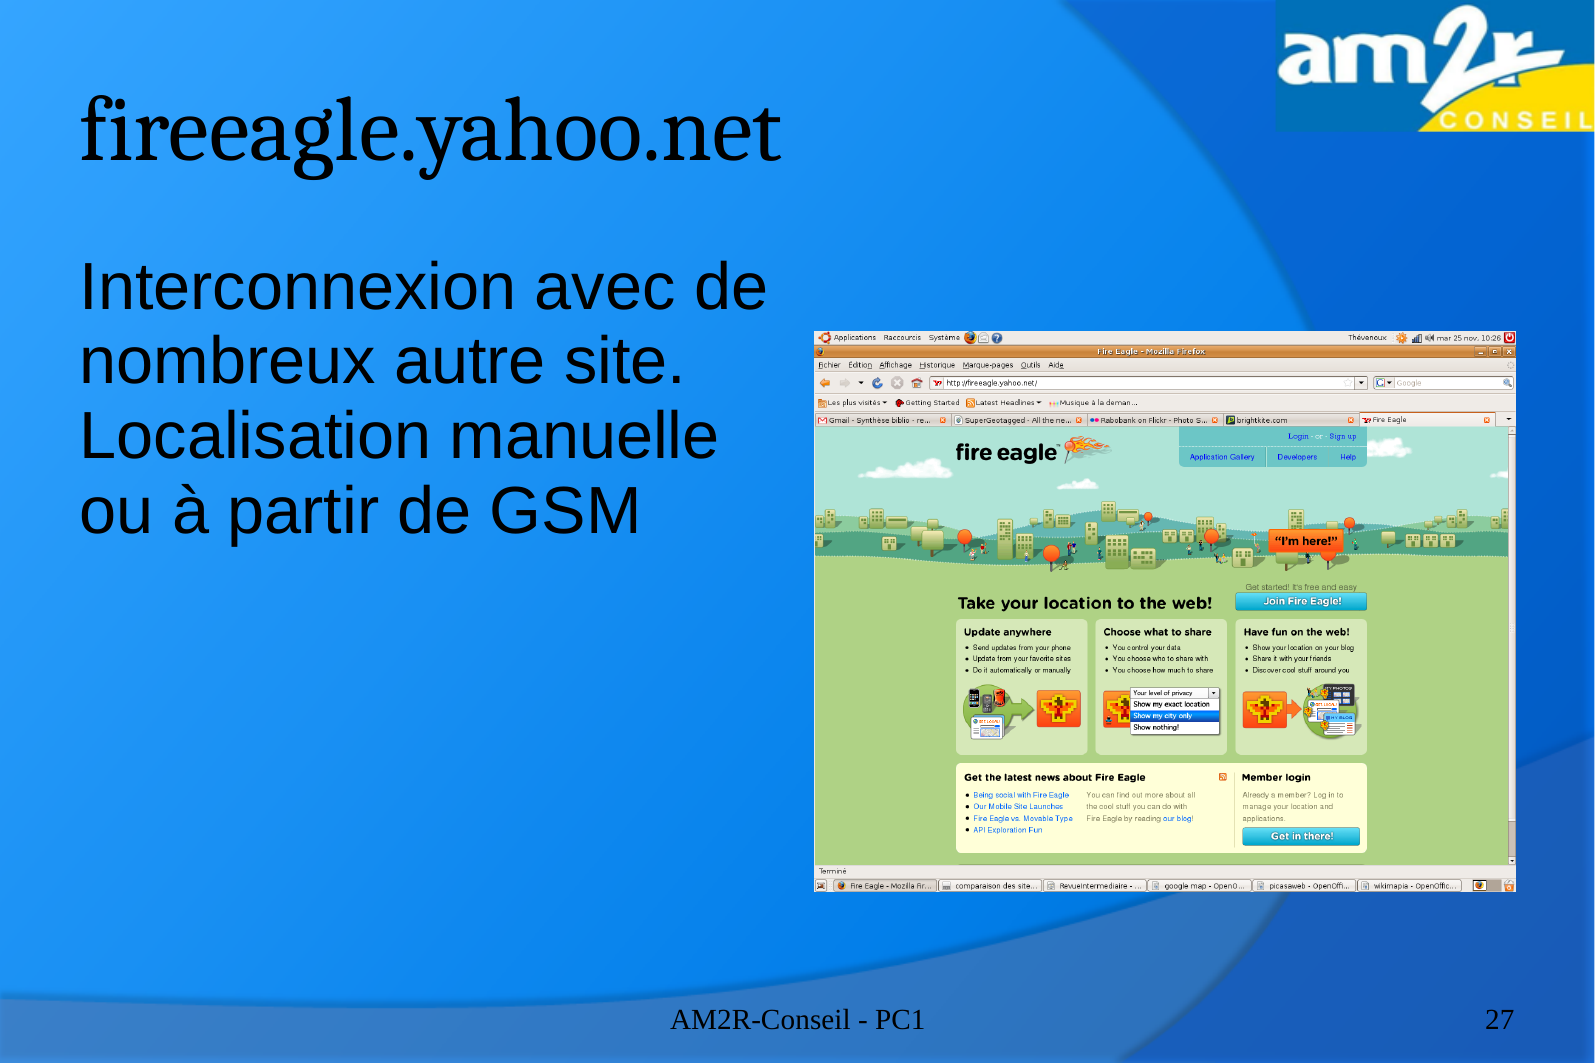

# fireeagle.yahoo.net
Interconnexion avec de nombreux autre site. Localisation manuelle ou à partir de GSM
AM2R-Conseil - PC1
27